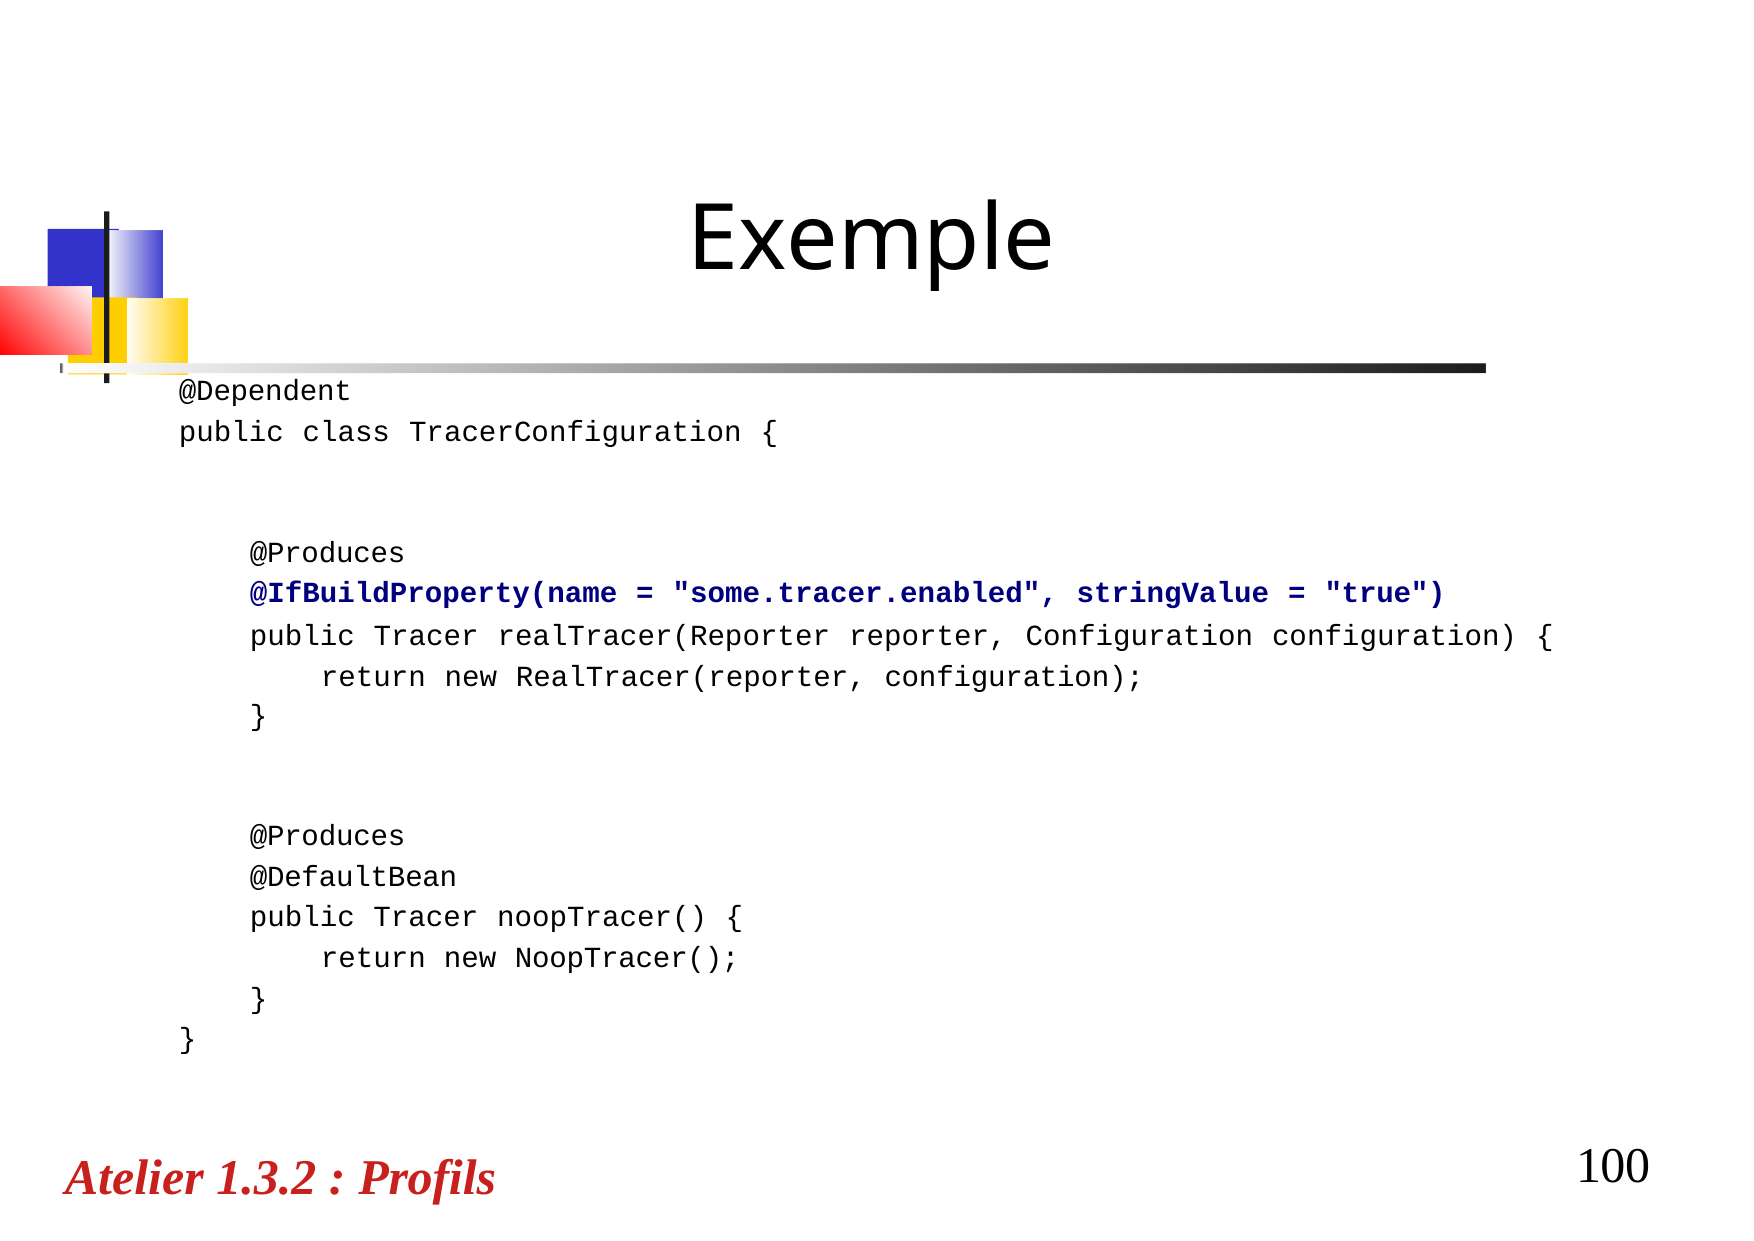

# Exemple
@Dependent
public class TracerConfiguration {
@Produces
@IfBuildProperty(name = "some.tracer.enabled", stringValue = "true")
public Tracer realTracer(Reporter reporter, Configuration configuration) { return new RealTracer(reporter, configuration);
}
@Produces @DefaultBean
public Tracer noopTracer() { return new NoopTracer();
}
}
100
Atelier 1.3.2 : Profils